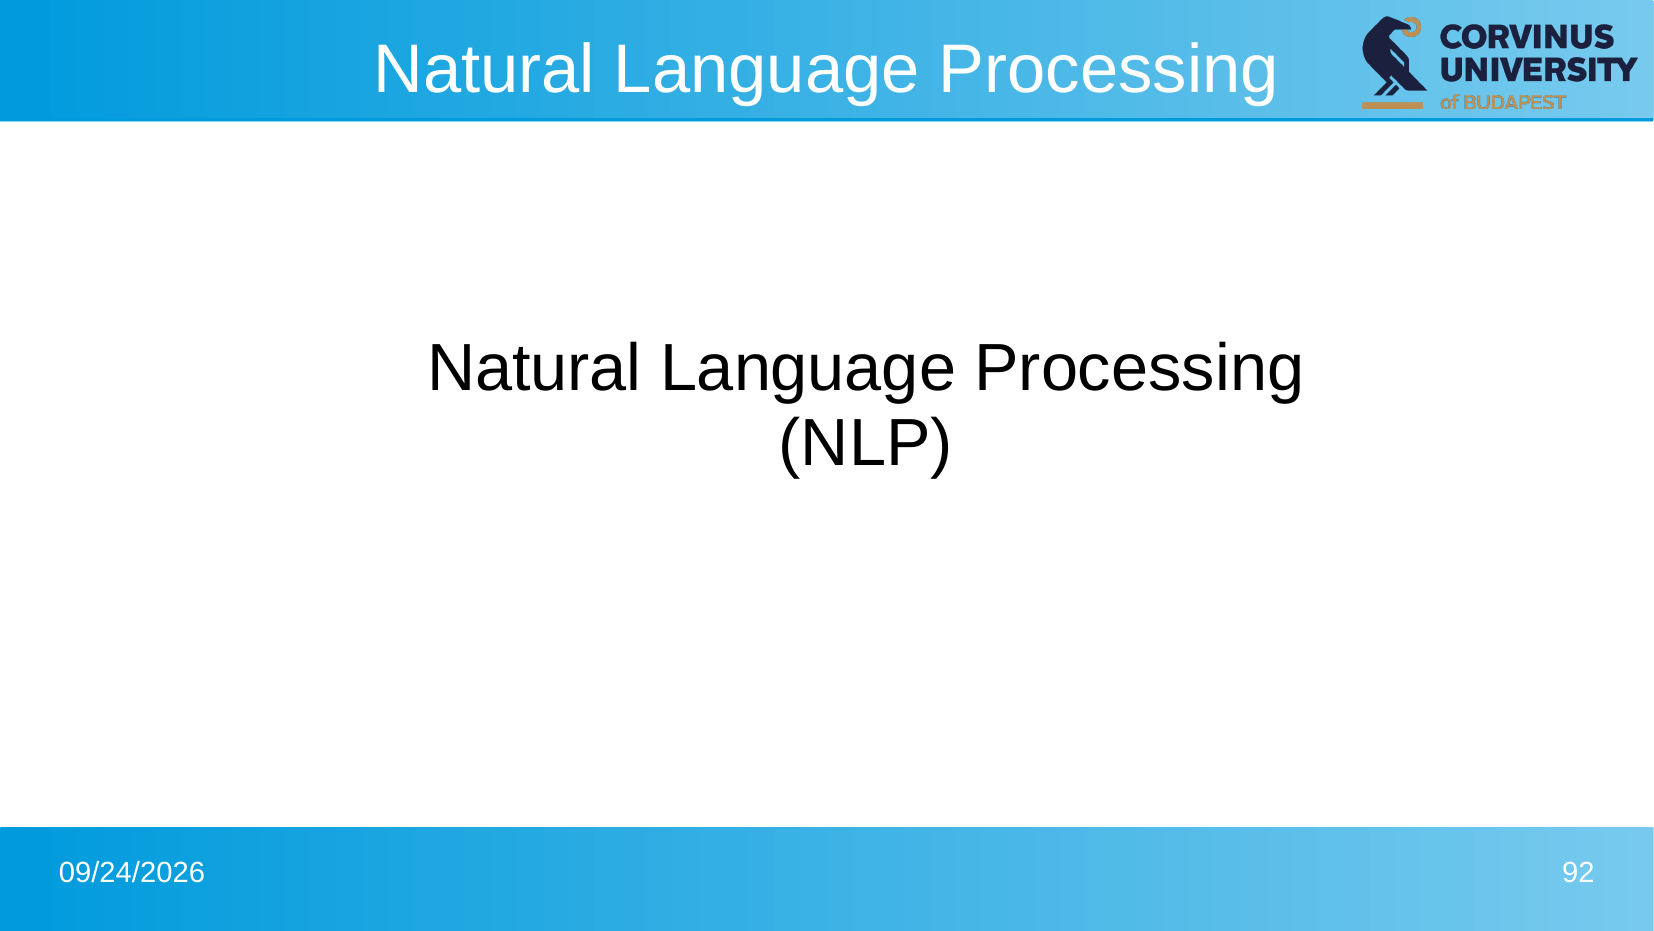

# Natural Language Processing
Natural Language Processing
(NLP)
92